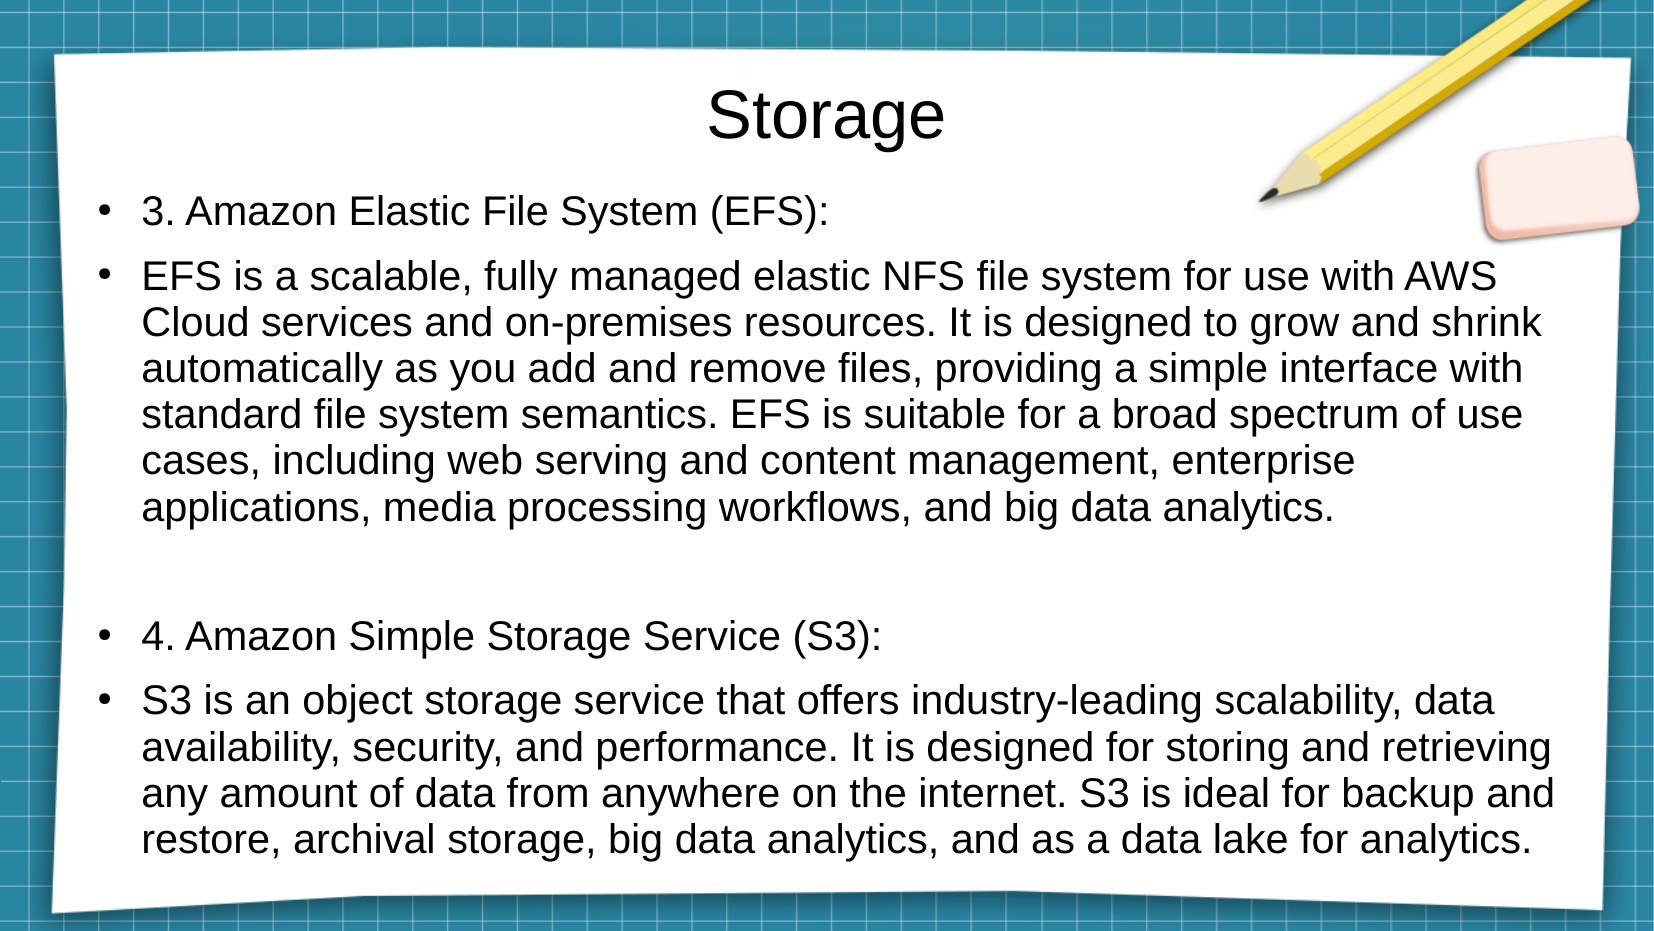

# Storage
3. Amazon Elastic File System (EFS):
EFS is a scalable, fully managed elastic NFS file system for use with AWS Cloud services and on-premises resources. It is designed to grow and shrink automatically as you add and remove files, providing a simple interface with standard file system semantics. EFS is suitable for a broad spectrum of use cases, including web serving and content management, enterprise applications, media processing workflows, and big data analytics.
4. Amazon Simple Storage Service (S3):
S3 is an object storage service that offers industry-leading scalability, data availability, security, and performance. It is designed for storing and retrieving any amount of data from anywhere on the internet. S3 is ideal for backup and restore, archival storage, big data analytics, and as a data lake for analytics.